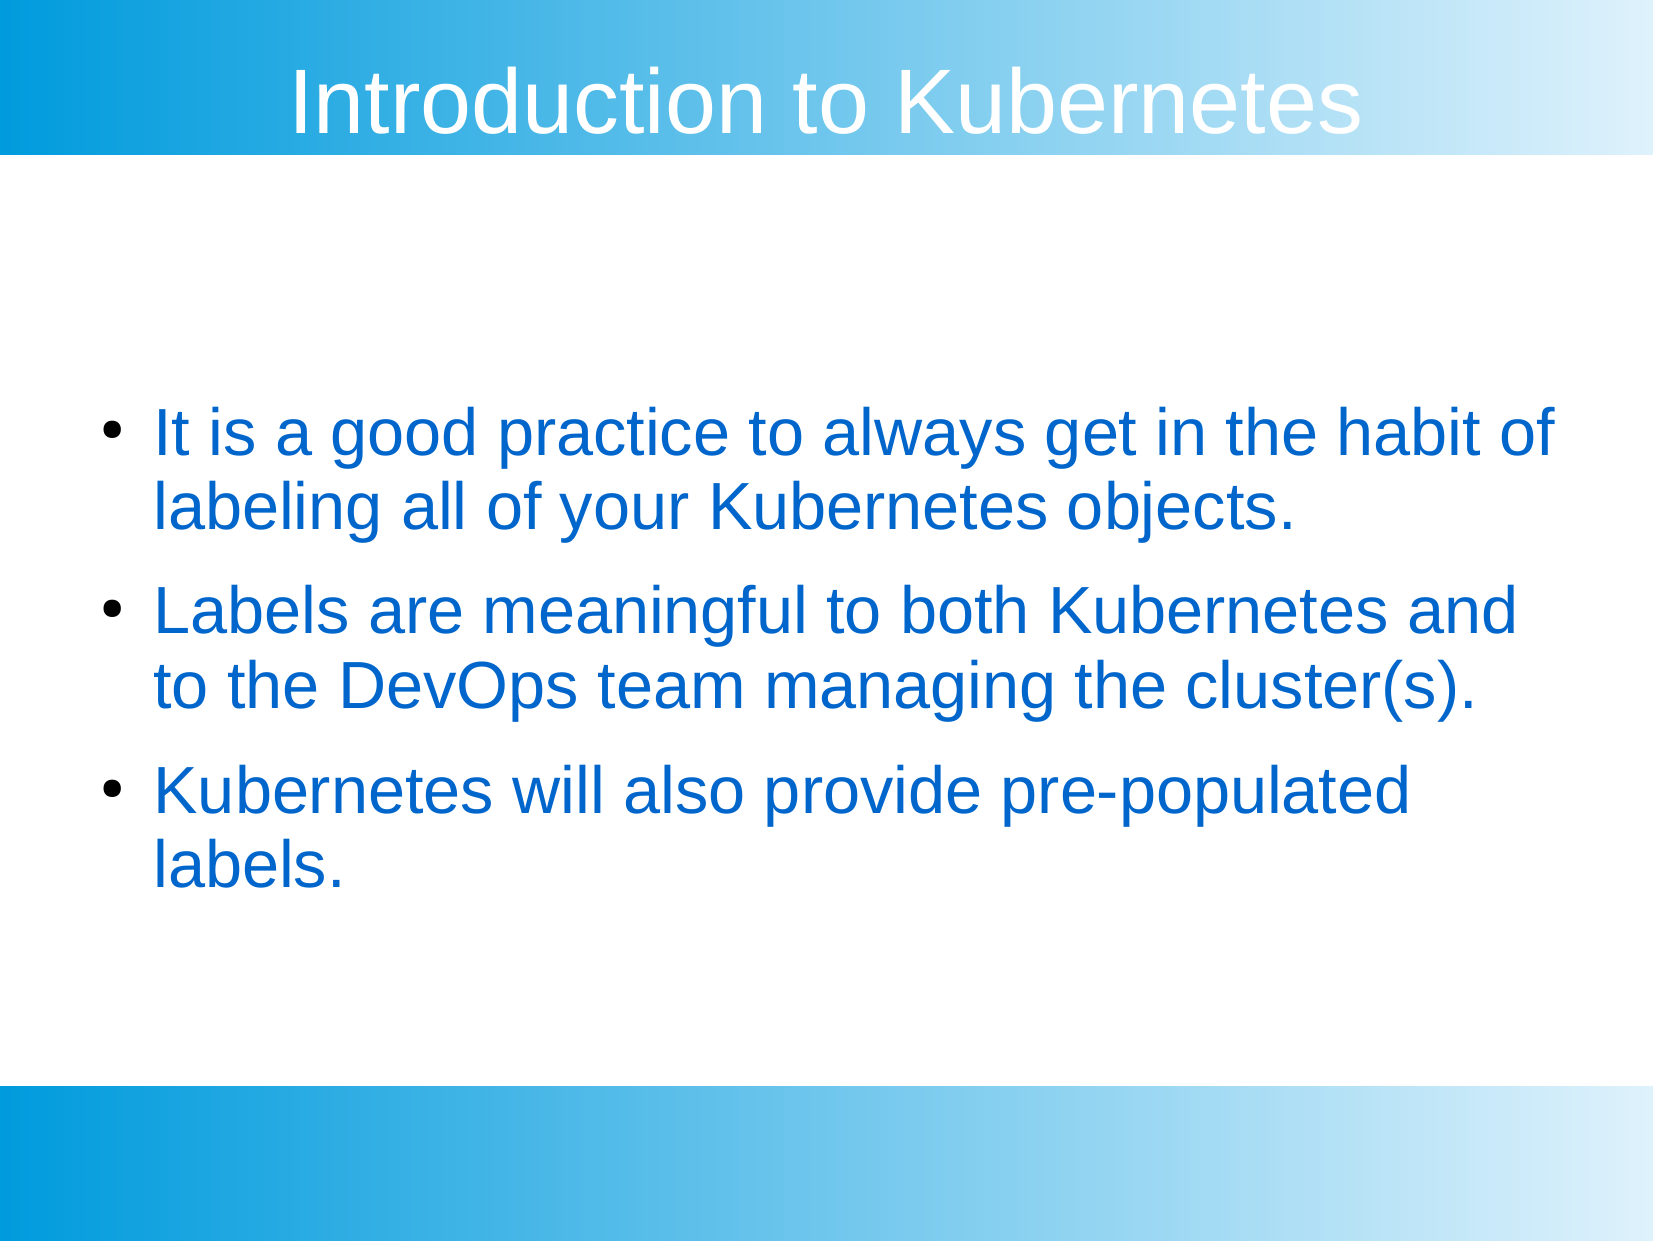

# Introduction to Kubernetes
It is a good practice to always get in the habit of labeling all of your Kubernetes objects.
Labels are meaningful to both Kubernetes and to the DevOps team managing the cluster(s).
Kubernetes will also provide pre-populated labels.